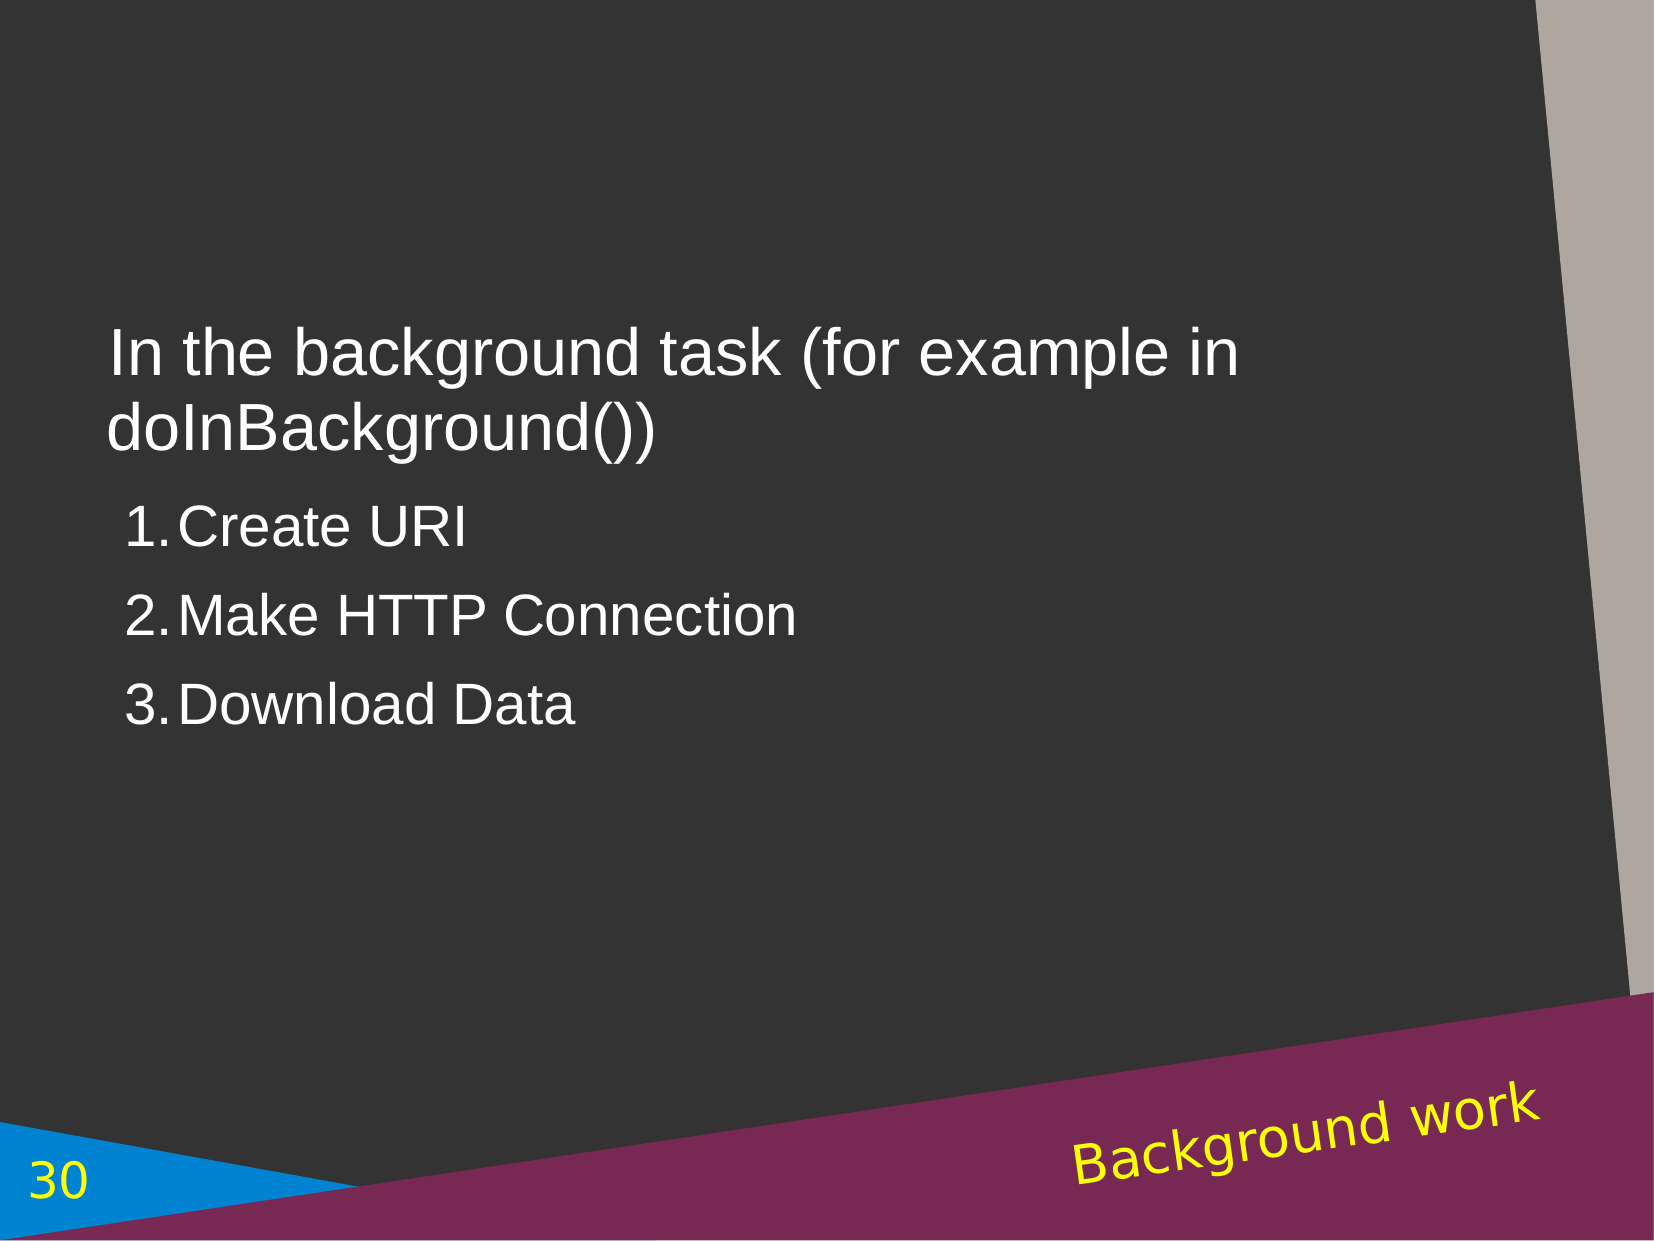

In the background task (for example in doInBackground())
Create URI
Make HTTP Connection
Download Data
# Background work
30